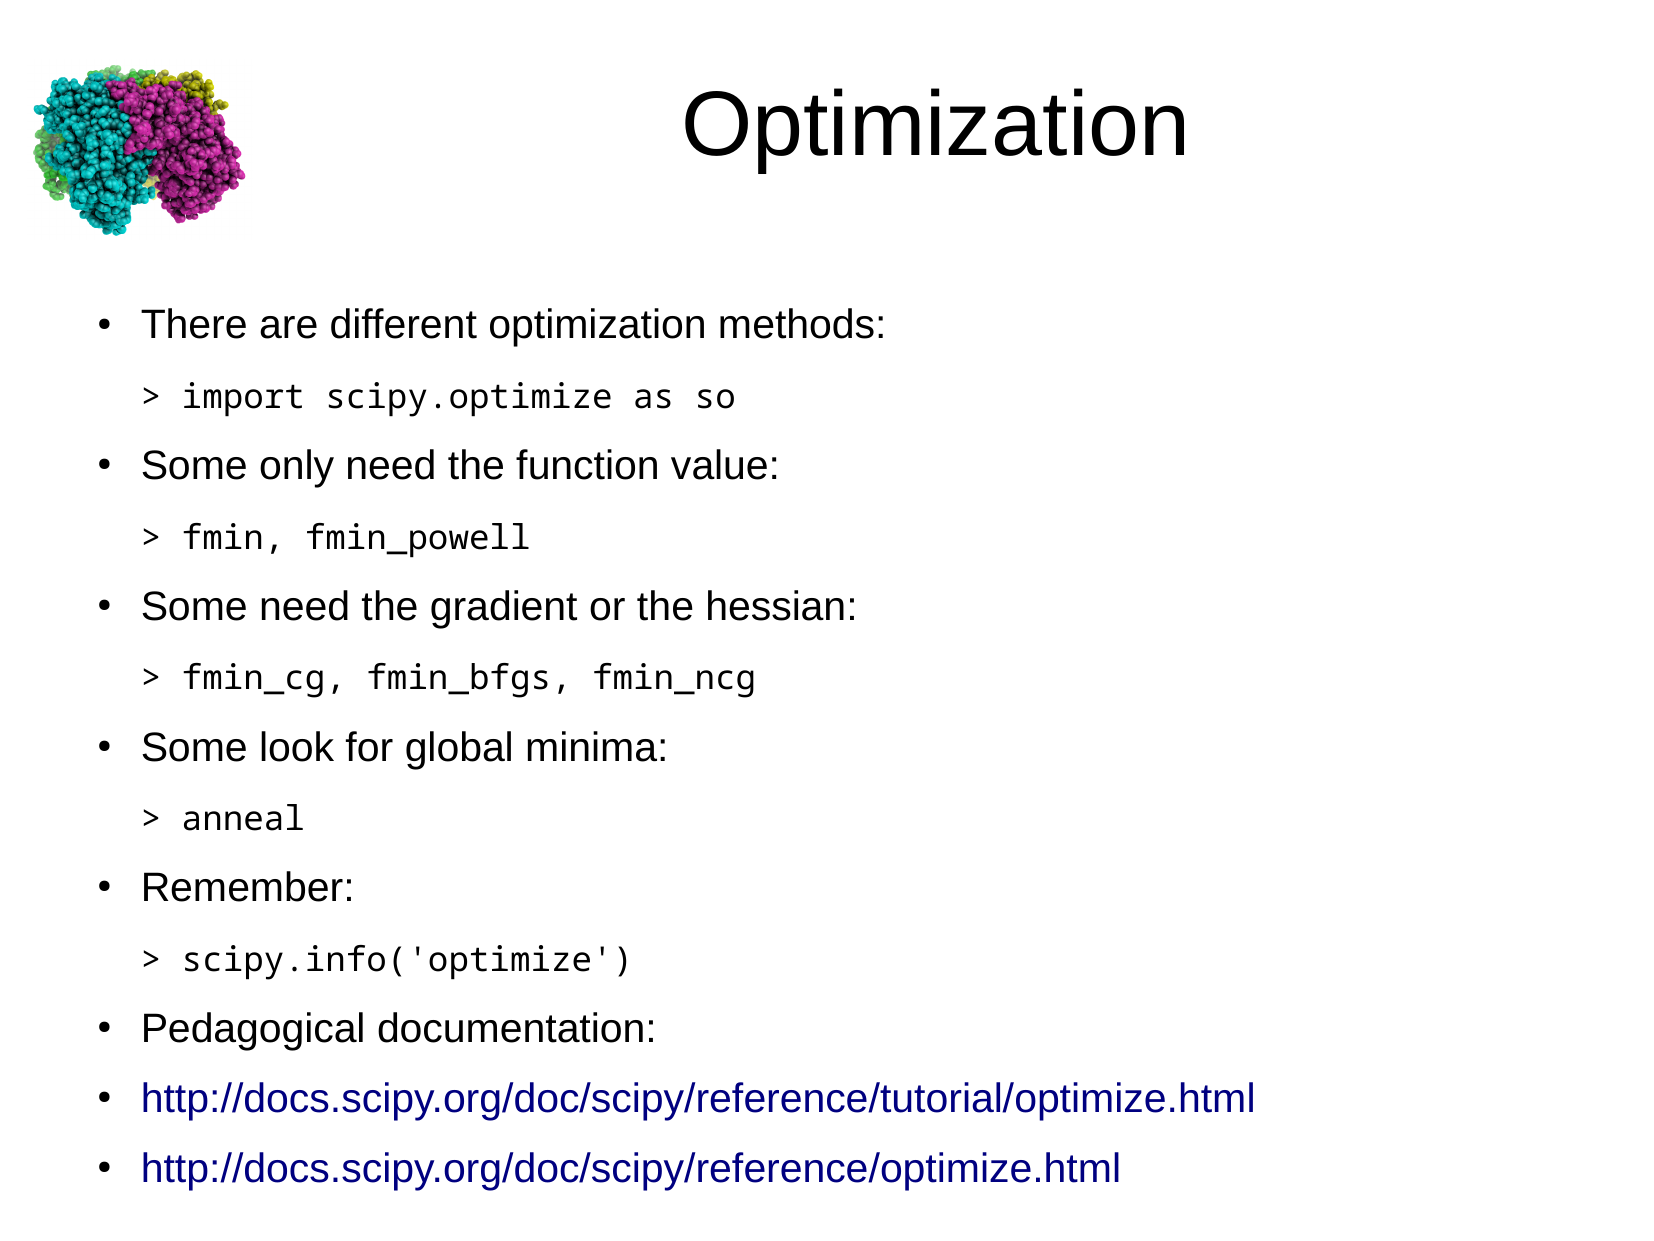

# Optimization
There are different optimization methods:
> import scipy.optimize as so
Some only need the function value:
> fmin, fmin_powell
Some need the gradient or the hessian:
> fmin_cg, fmin_bfgs, fmin_ncg
Some look for global minima:
> anneal
Remember:
> scipy.info('optimize')
Pedagogical documentation:
http://docs.scipy.org/doc/scipy/reference/tutorial/optimize.html
http://docs.scipy.org/doc/scipy/reference/optimize.html